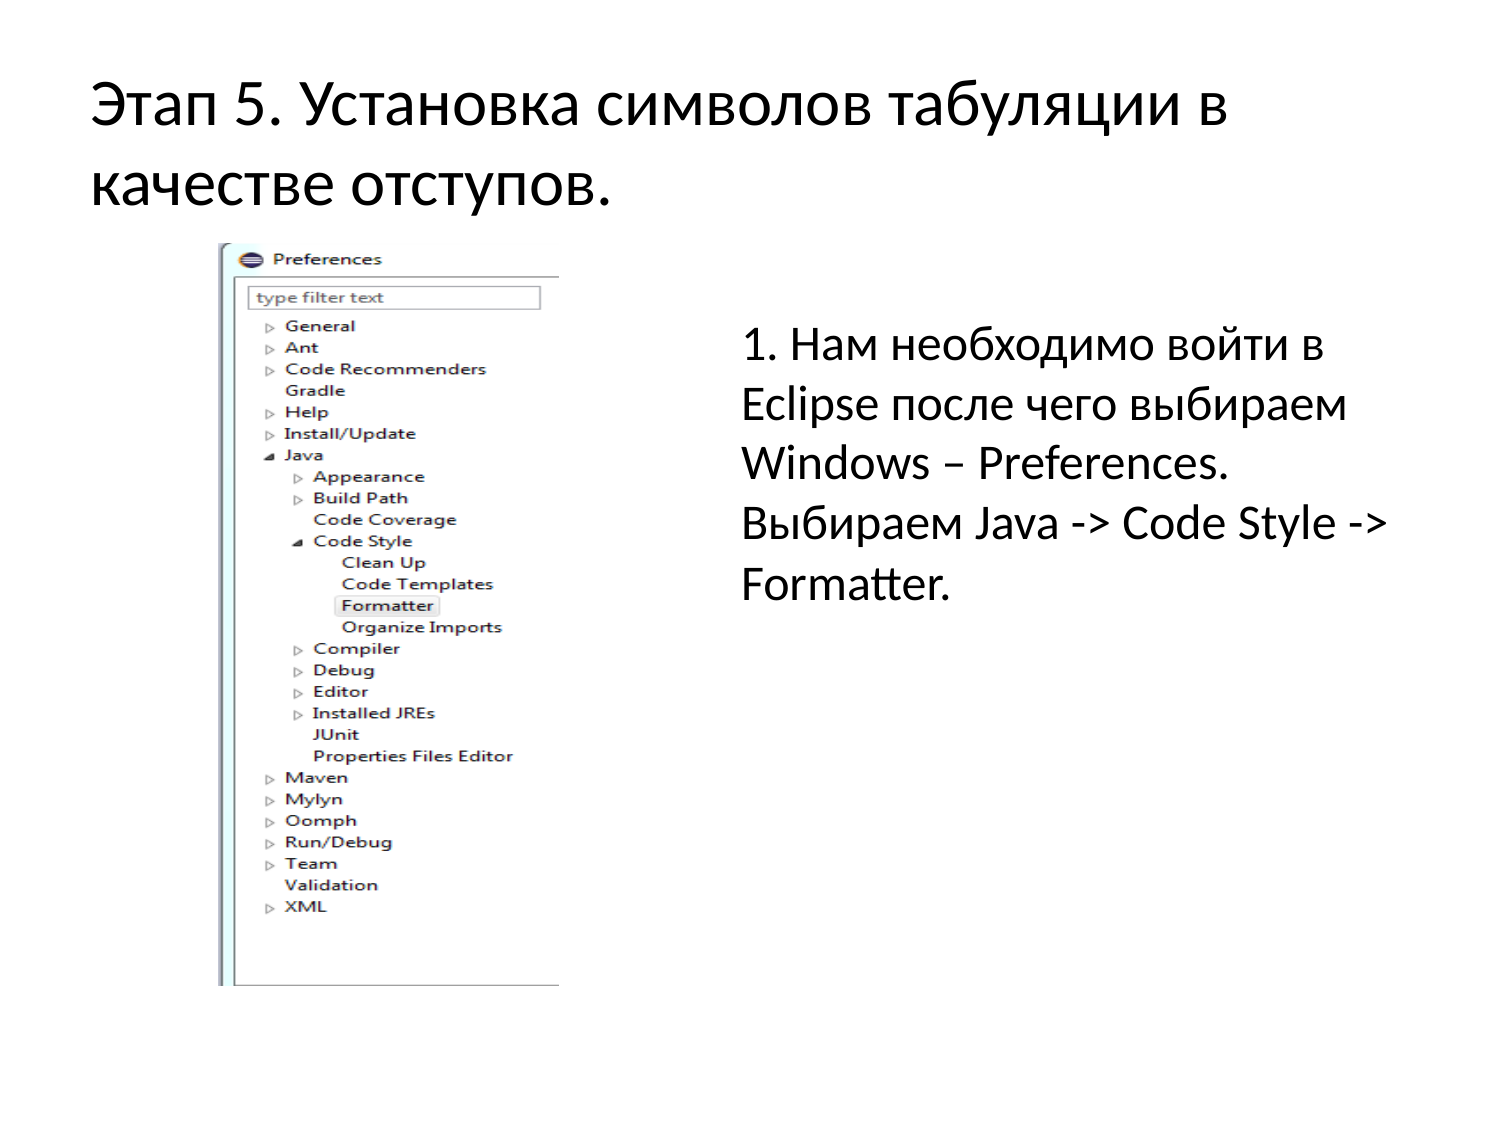

# Этап 5. Установка символов табуляции в качестве отступов.
1. Нам необходимо войти в Eclipse после чего выбираем Windows – Preferences. Выбираем Java -> Code Style -> Formatter.